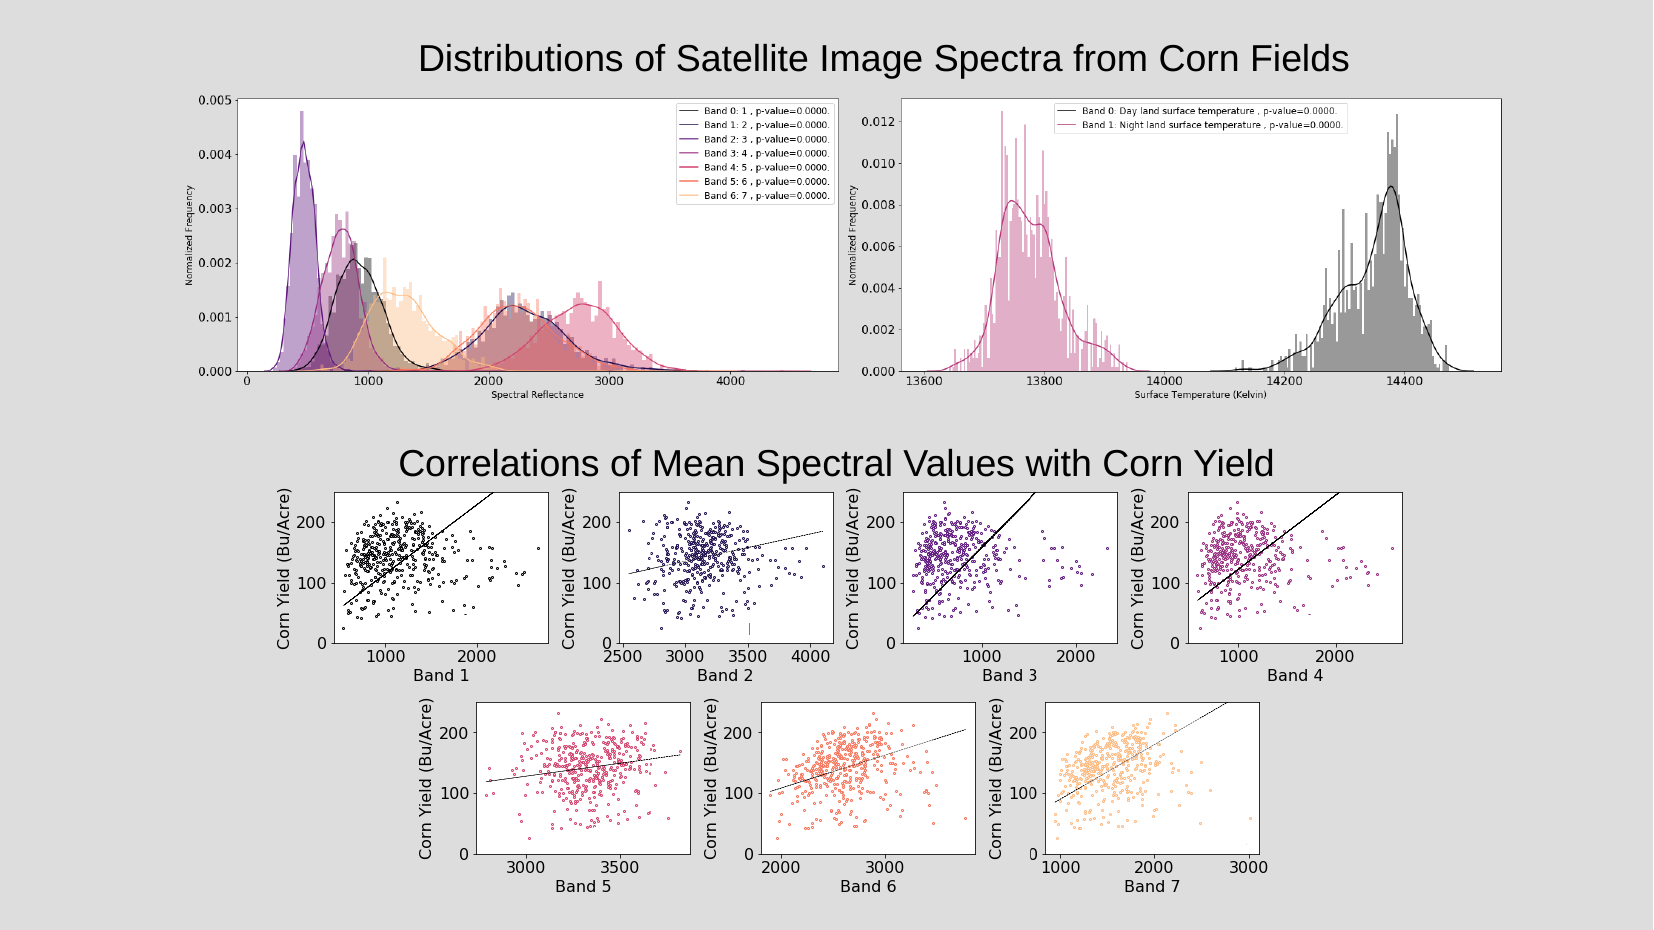

Distributions of Satellite Image Spectra from Corn Fields
Correlations of Mean Spectral Values with Corn Yield